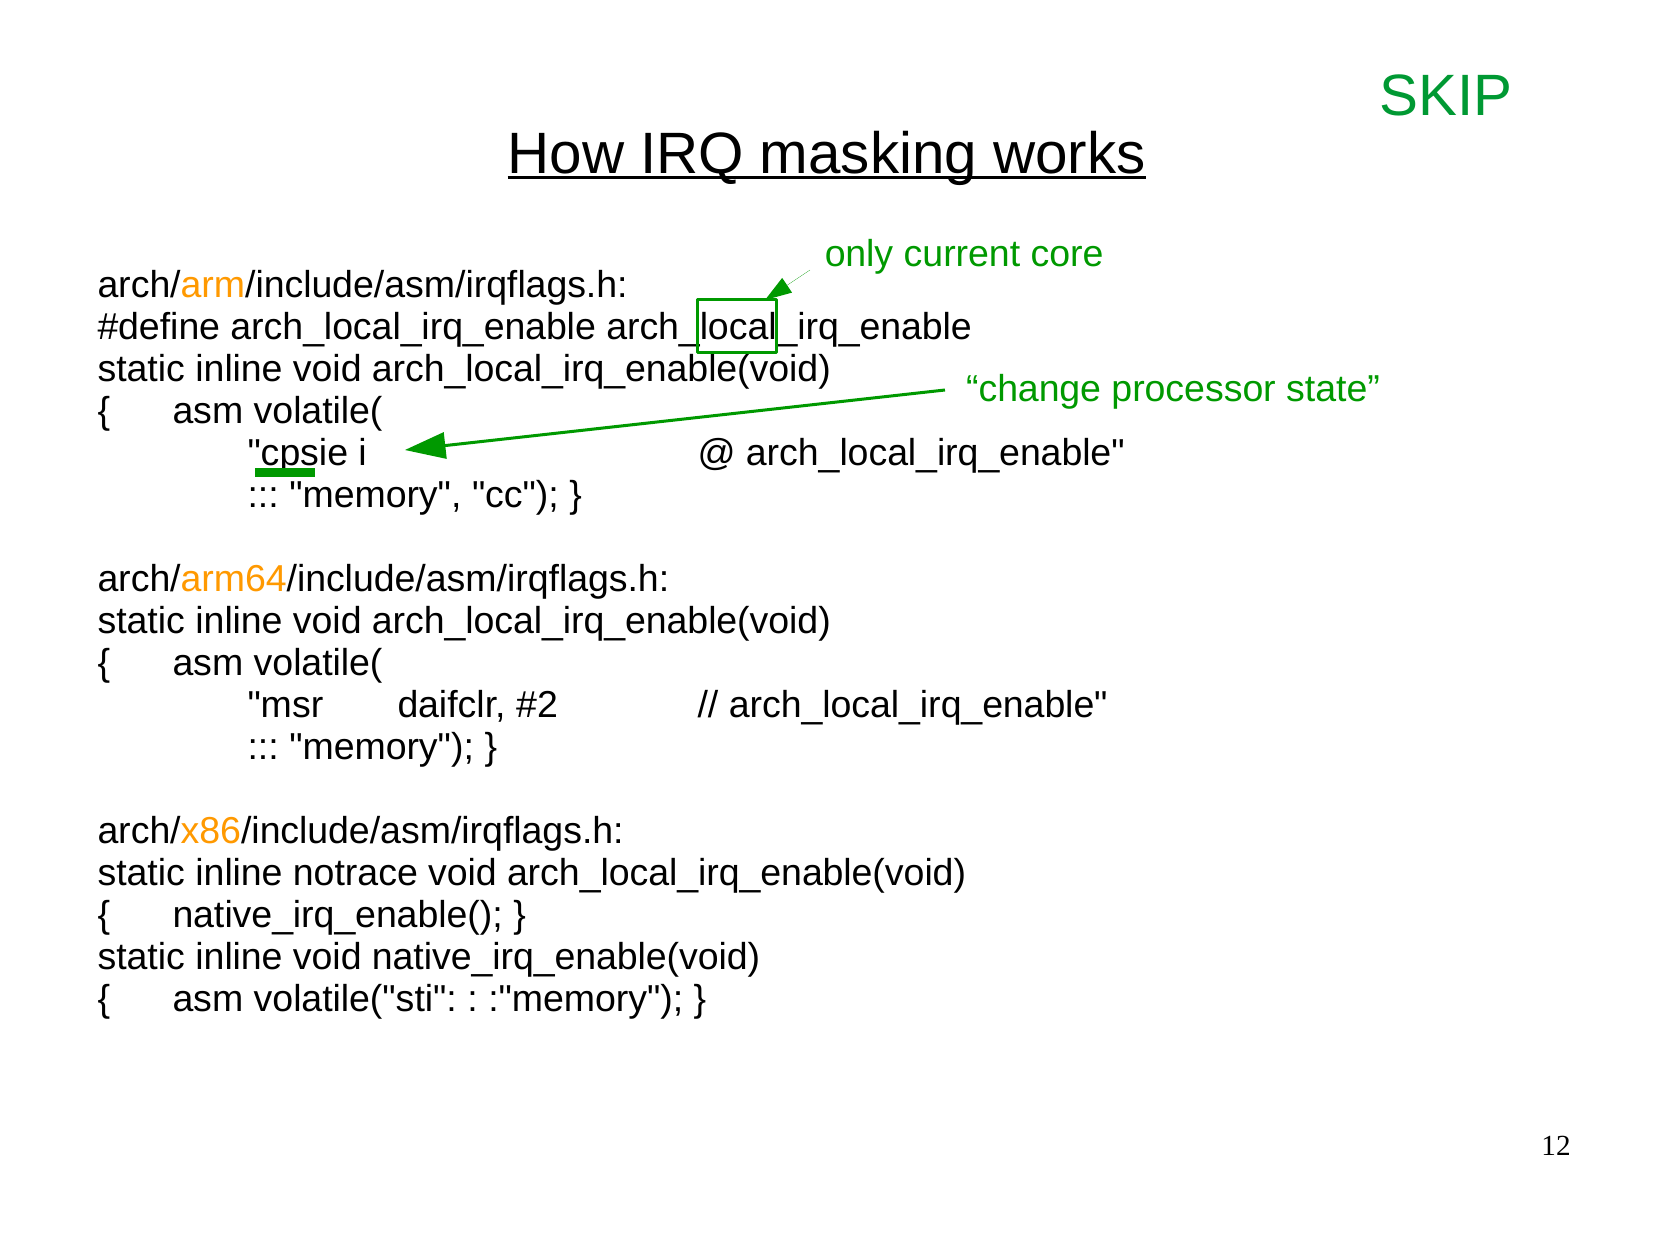

# How IRQ masking works
SKIP
only current core
arch/arm/include/asm/irqflags.h:
#define arch_local_irq_enable arch_local_irq_enable
static inline void arch_local_irq_enable(void)
{	asm volatile(
		"cpsie i					@ arch_local_irq_enable"
		::: "memory", "cc"); }
arch/arm64/include/asm/irqflags.h:
static inline void arch_local_irq_enable(void)
{	asm volatile(
		"msr	daifclr, #2		// arch_local_irq_enable"
		::: "memory"); }
arch/x86/include/asm/irqflags.h:
static inline notrace void arch_local_irq_enable(void)
{	native_irq_enable(); }
static inline void native_irq_enable(void)
{	asm volatile("sti": : :"memory"); }
“change processor state”
12